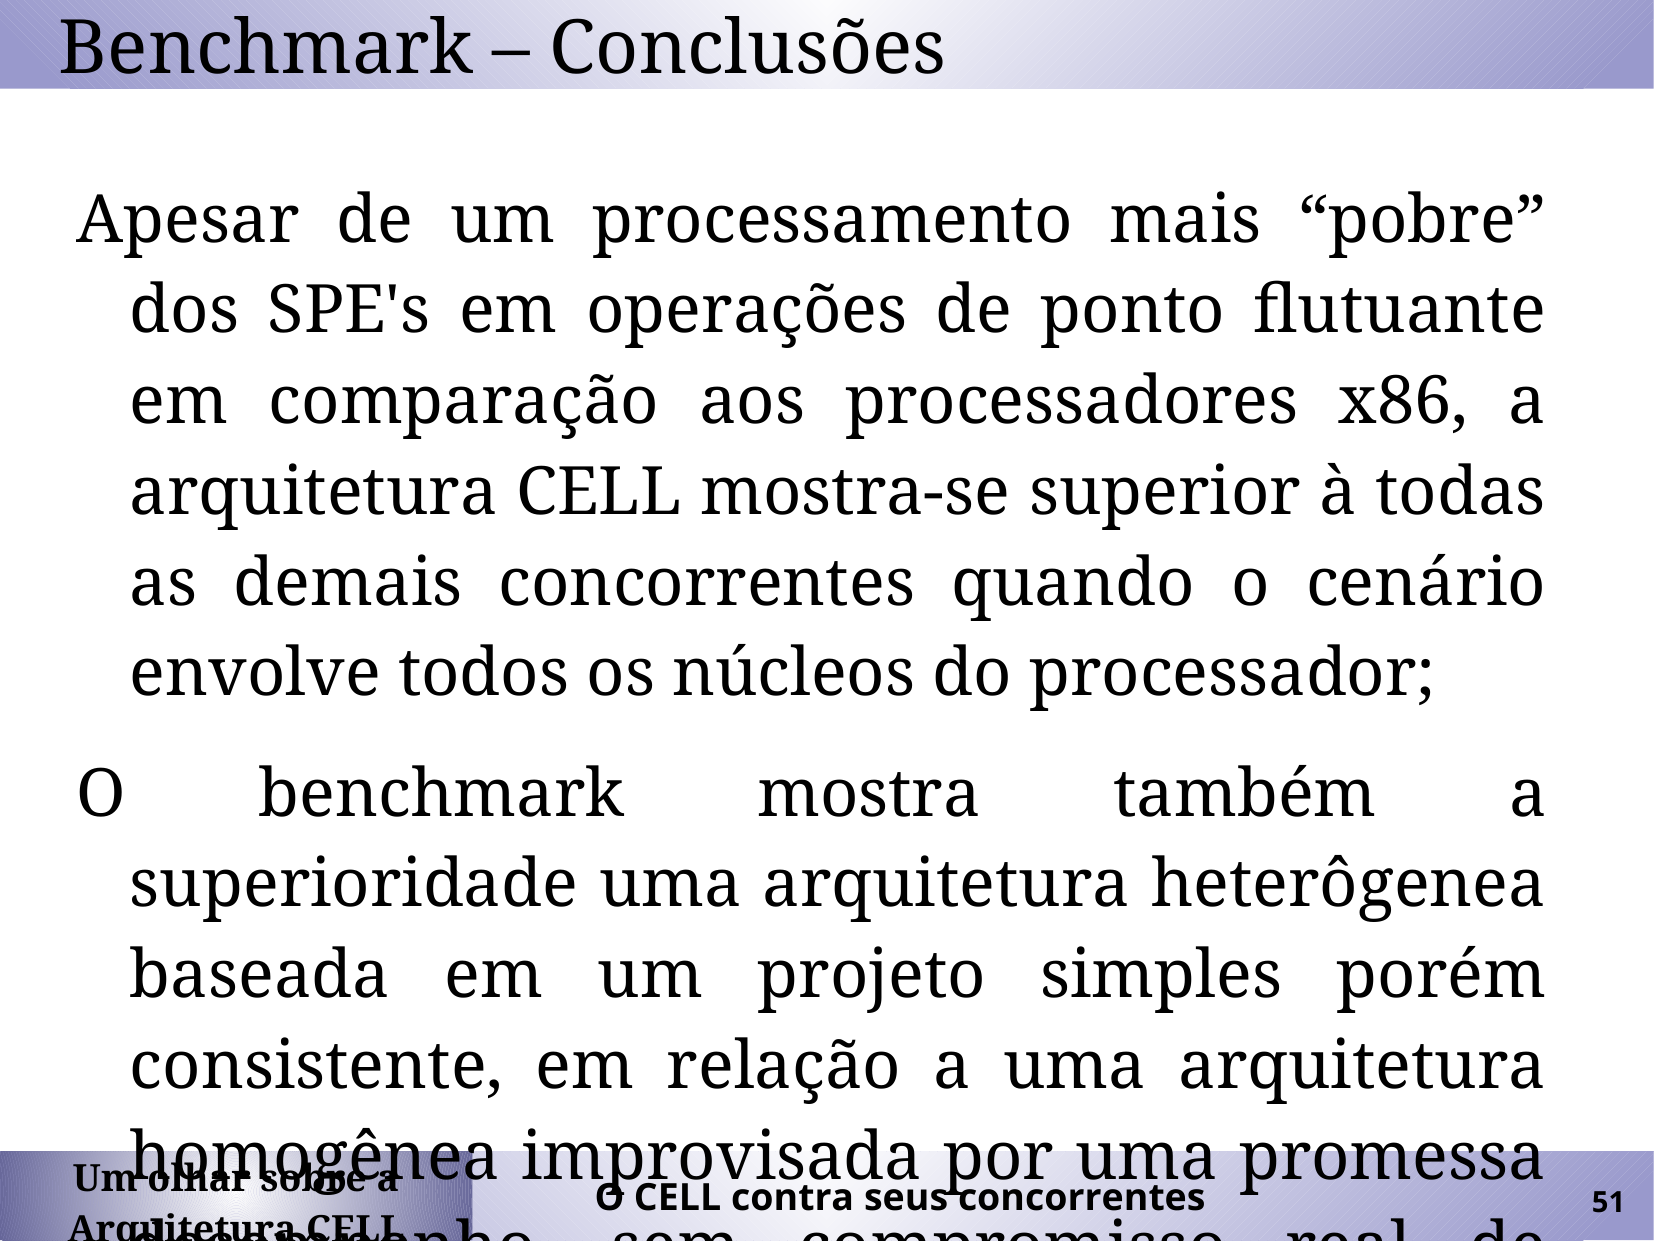

# Benchmark – Conclusões
Apesar de um processamento mais “pobre” dos SPE's em operações de ponto flutuante em comparação aos processadores x86, a arquitetura CELL mostra-se superior à todas as demais concorrentes quando o cenário envolve todos os núcleos do processador;
O benchmark mostra também a superioridade uma arquitetura heterôgenea baseada em um projeto simples porém consistente, em relação a uma arquitetura homogênea improvisada por uma promessa desempenho, sem compromisso real de escalabilidade;
O CELL contra seus concorrentes
51